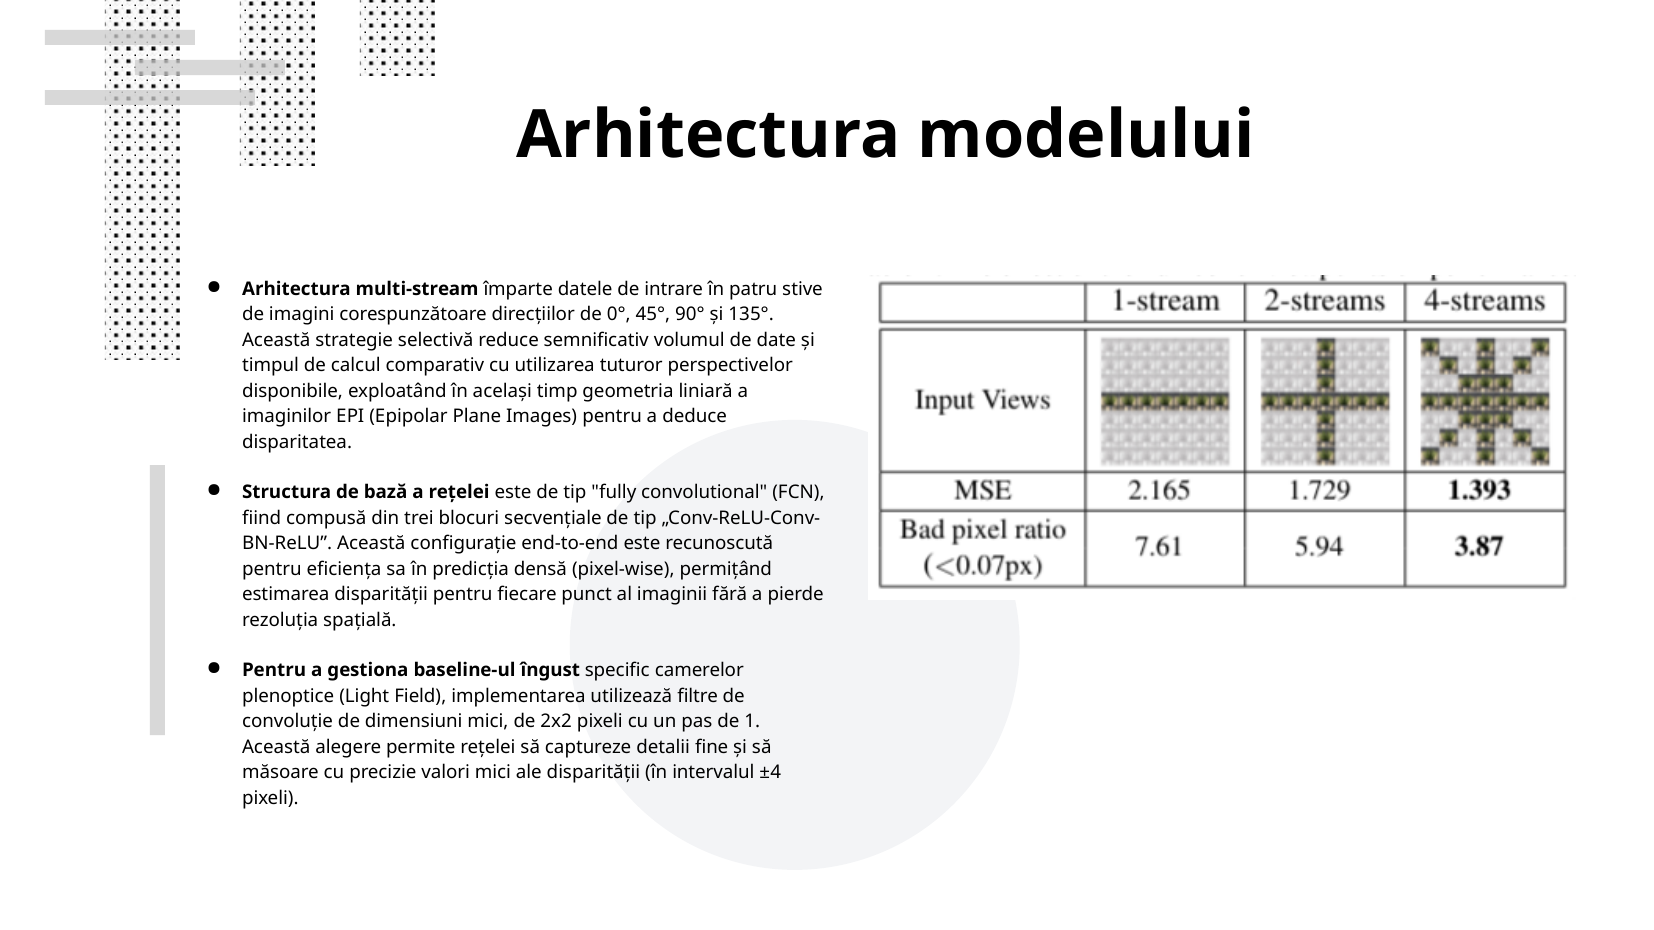

# Arhitectura modelului
Arhitectura multi-stream împarte datele de intrare în patru stive de imagini corespunzătoare direcțiilor de 0°, 45°, 90° și 135°. Această strategie selectivă reduce semnificativ volumul de date și timpul de calcul comparativ cu utilizarea tuturor perspectivelor disponibile, exploatând în același timp geometria liniară a imaginilor EPI (Epipolar Plane Images) pentru a deduce disparitatea.
Structura de bază a rețelei este de tip "fully convolutional" (FCN), fiind compusă din trei blocuri secvențiale de tip „Conv-ReLU-Conv-BN-ReLU”. Această configurație end-to-end este recunoscută pentru eficiența sa în predicția densă (pixel-wise), permițând estimarea disparității pentru fiecare punct al imaginii fără a pierde rezoluția spațială.
Pentru a gestiona baseline-ul îngust specific camerelor plenoptice (Light Field), implementarea utilizează filtre de convoluție de dimensiuni mici, de 2x2 pixeli cu un pas de 1. Această alegere permite rețelei să captureze detalii fine și să măsoare cu precizie valori mici ale disparității (în intervalul ±4 pixeli).